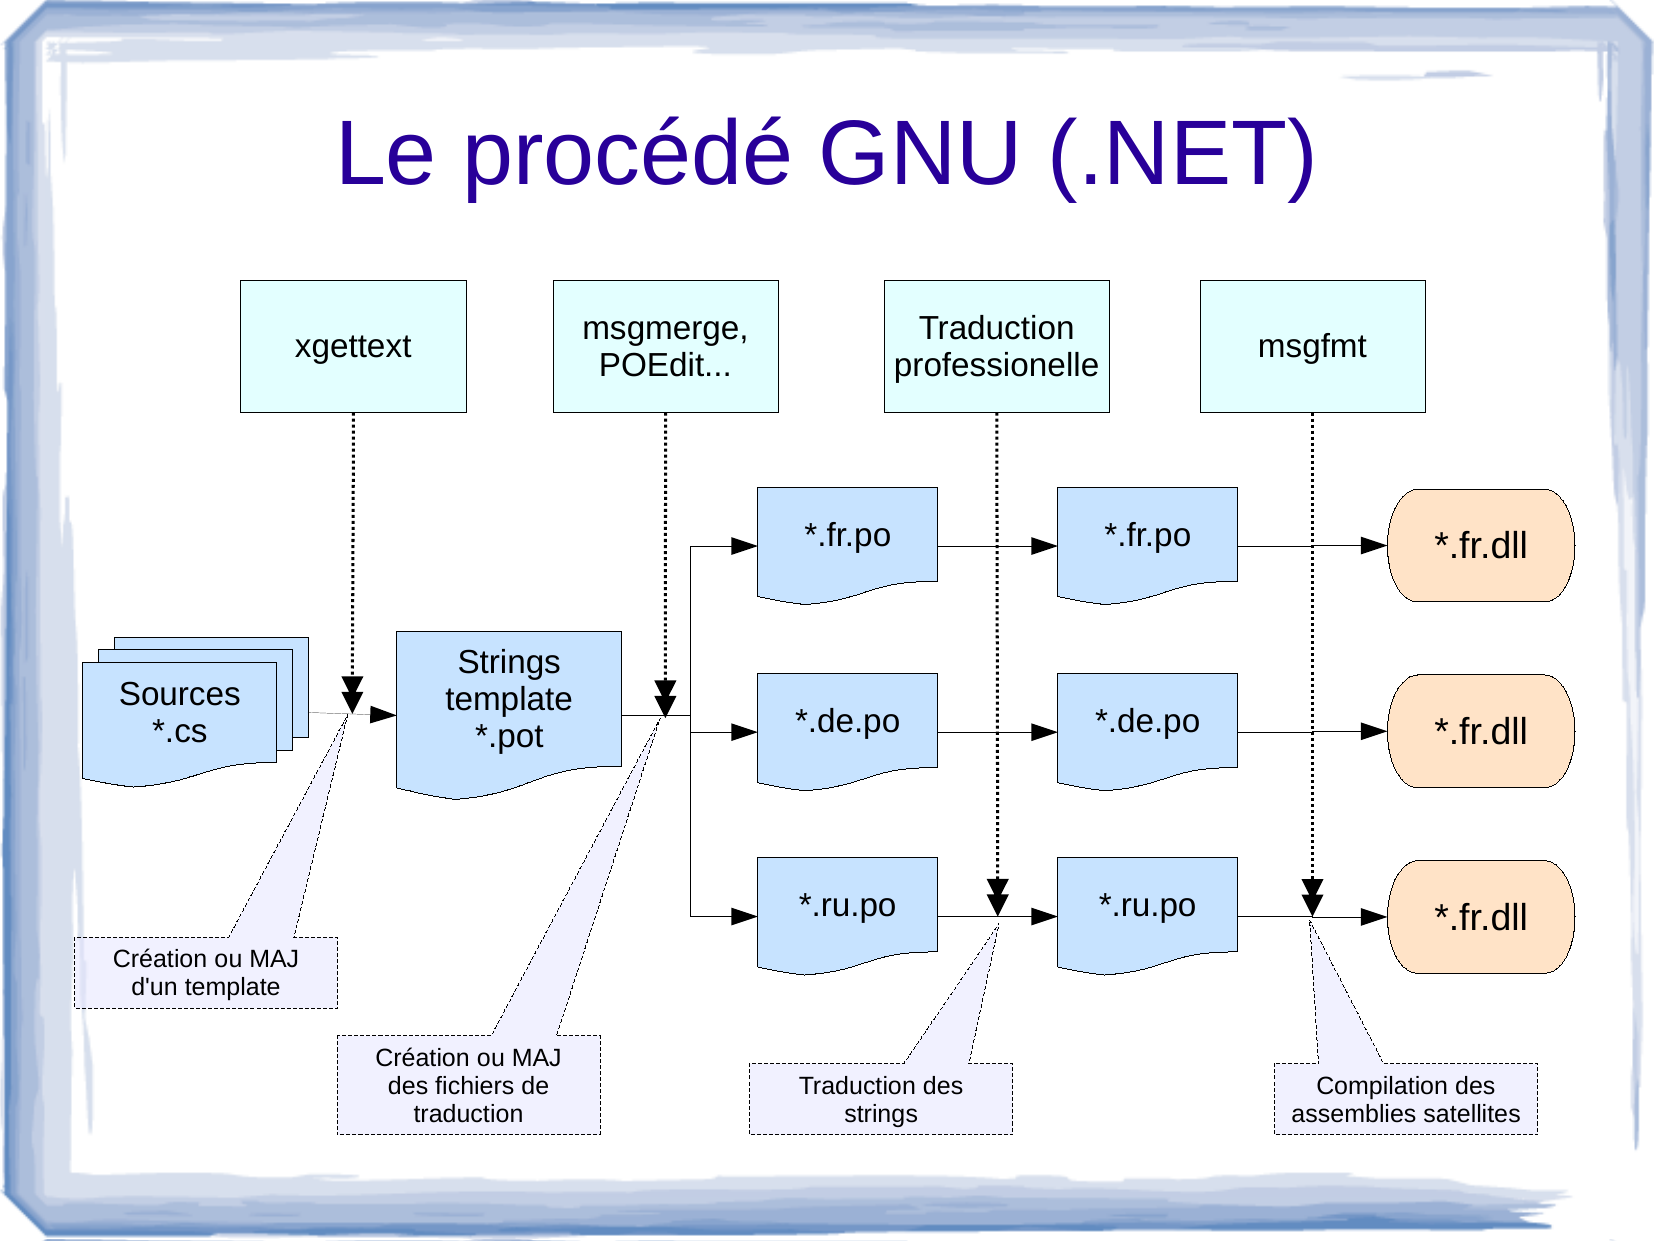

# Le procédé GNU (.NET)
xgettext
msgmerge,
POEdit...
Traduction
professionelle
msgfmt
*.fr.po
*.fr.po
*.fr.dll
Strings
template
*.pot
Sources
*.cs
*.de.po
*.de.po
*.fr.dll
*.ru.po
*.ru.po
*.fr.dll
Création ou MAJ d'un template
Création ou MAJ des fichiers de traduction
Traduction des strings
Compilation des assemblies satellites